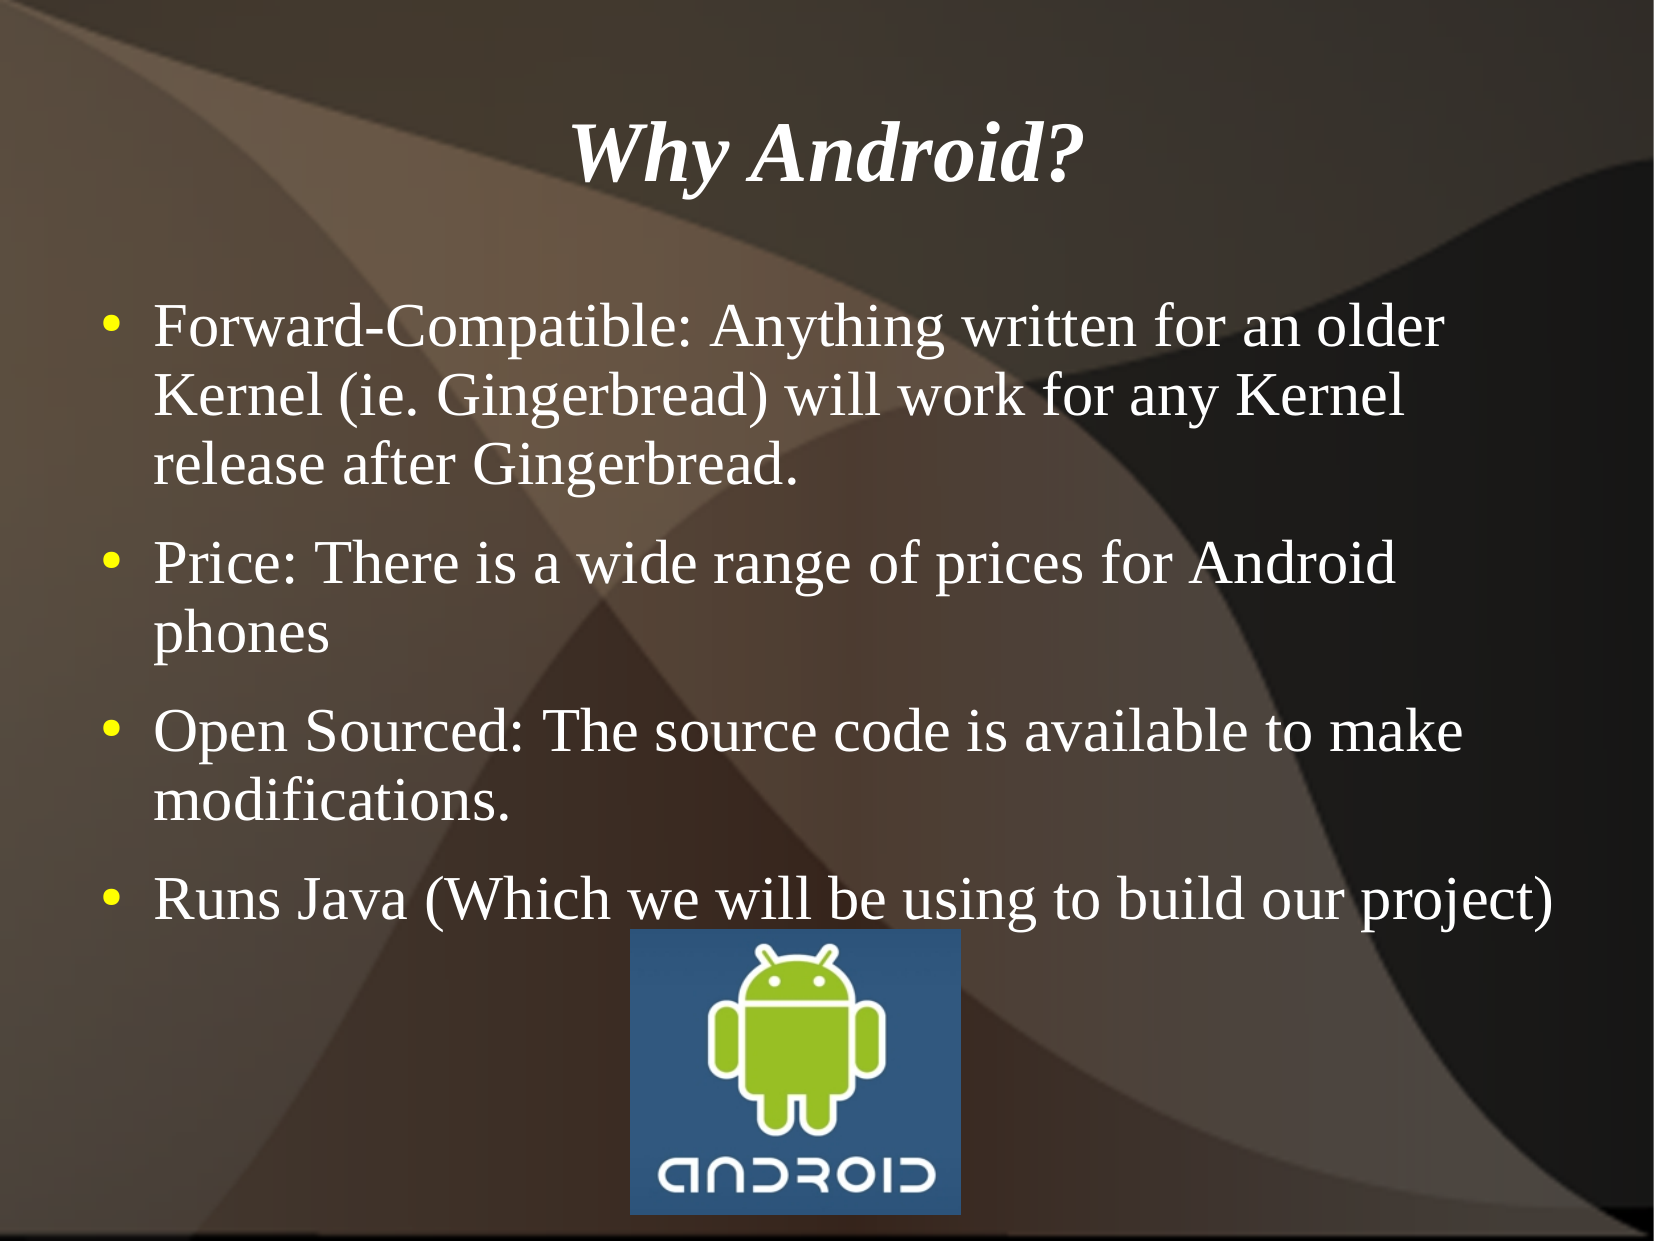

# Why Android?
Forward-Compatible: Anything written for an older Kernel (ie. Gingerbread) will work for any Kernel release after Gingerbread.
Price: There is a wide range of prices for Android phones
Open Sourced: The source code is available to make modifications.
Runs Java (Which we will be using to build our project)